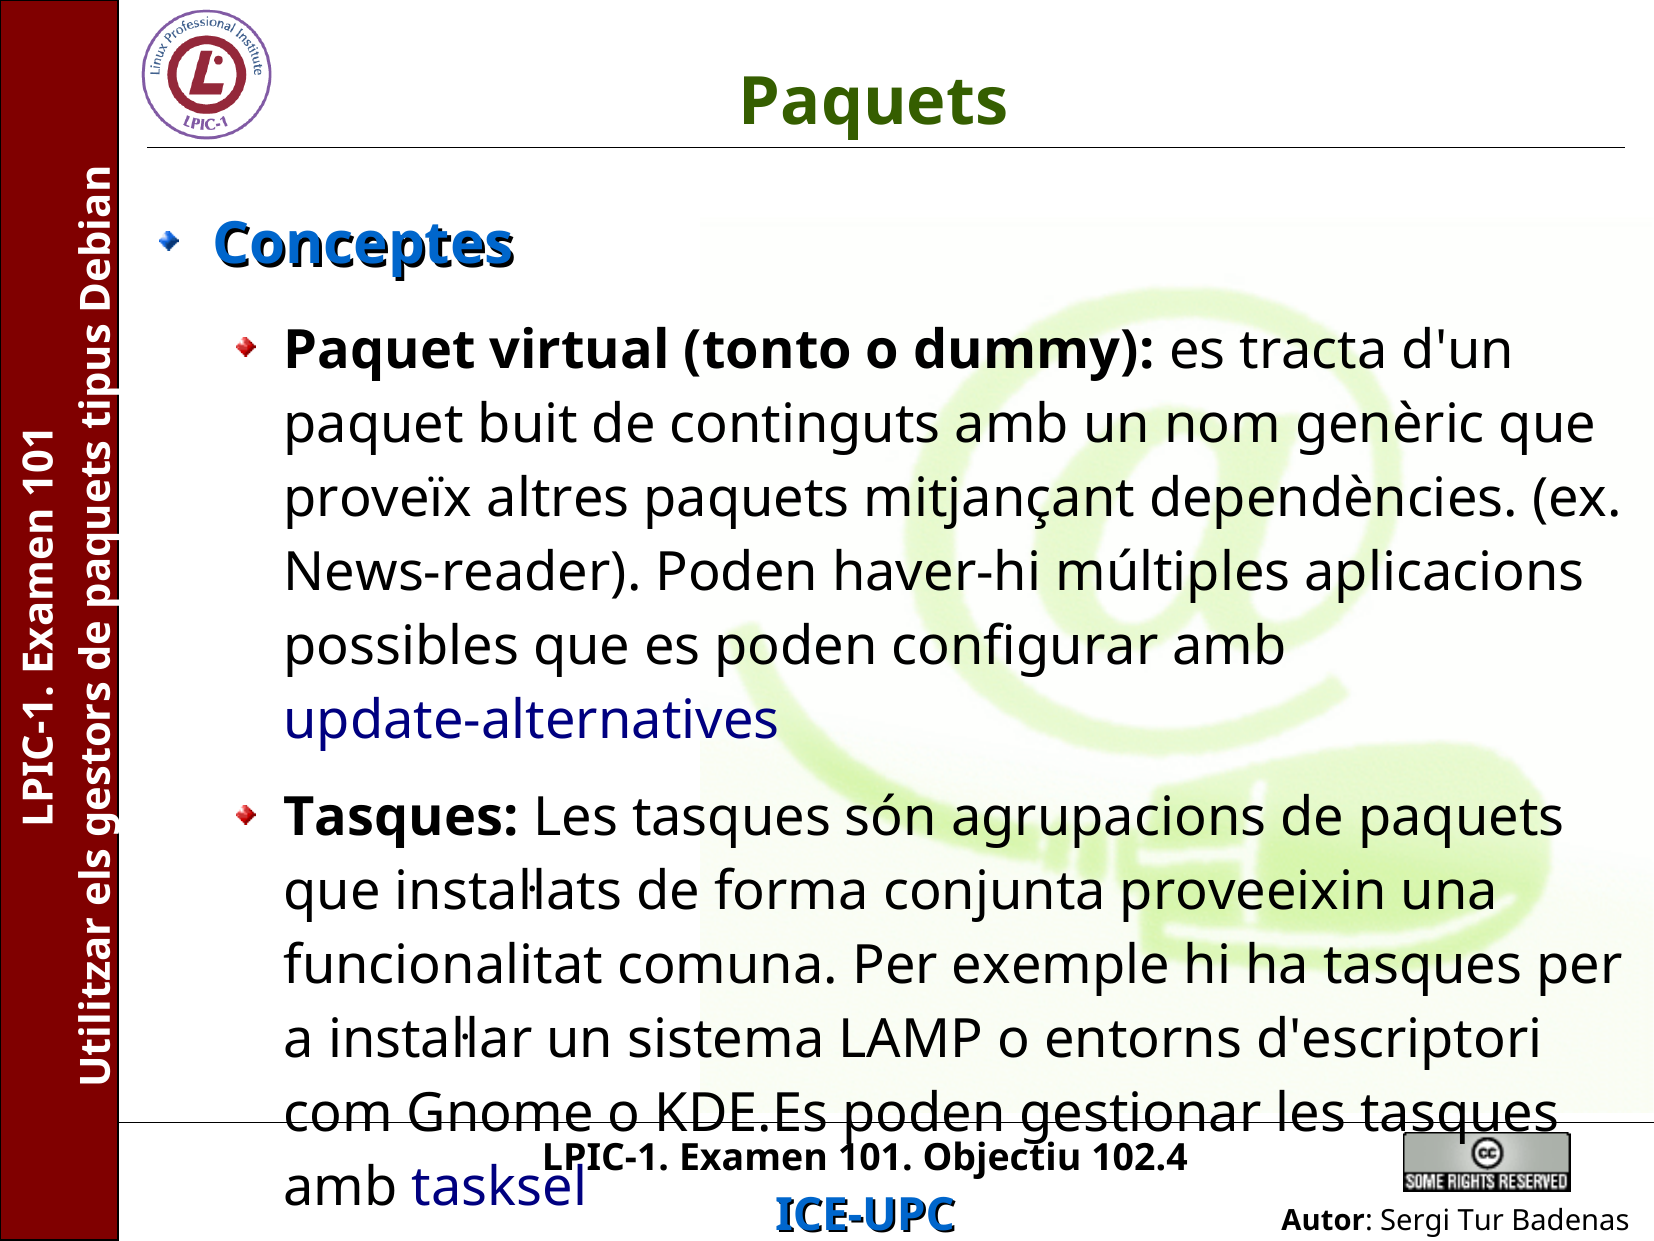

# Paquets
Conceptes
Paquet virtual (tonto o dummy): es tracta d'un paquet buit de continguts amb un nom genèric que proveïx altres paquets mitjançant dependències. (ex. News-reader). Poden haver-hi múltiples aplicacions possibles que es poden configurar amb update-alternatives
Tasques: Les tasques són agrupacions de paquets que instal·lats de forma conjunta proveeixin una funcionalitat comuna. Per exemple hi ha tasques per a instal·lar un sistema LAMP o entorns d'escriptori com Gnome o KDE.Es poden gestionar les tasques amb tasksel